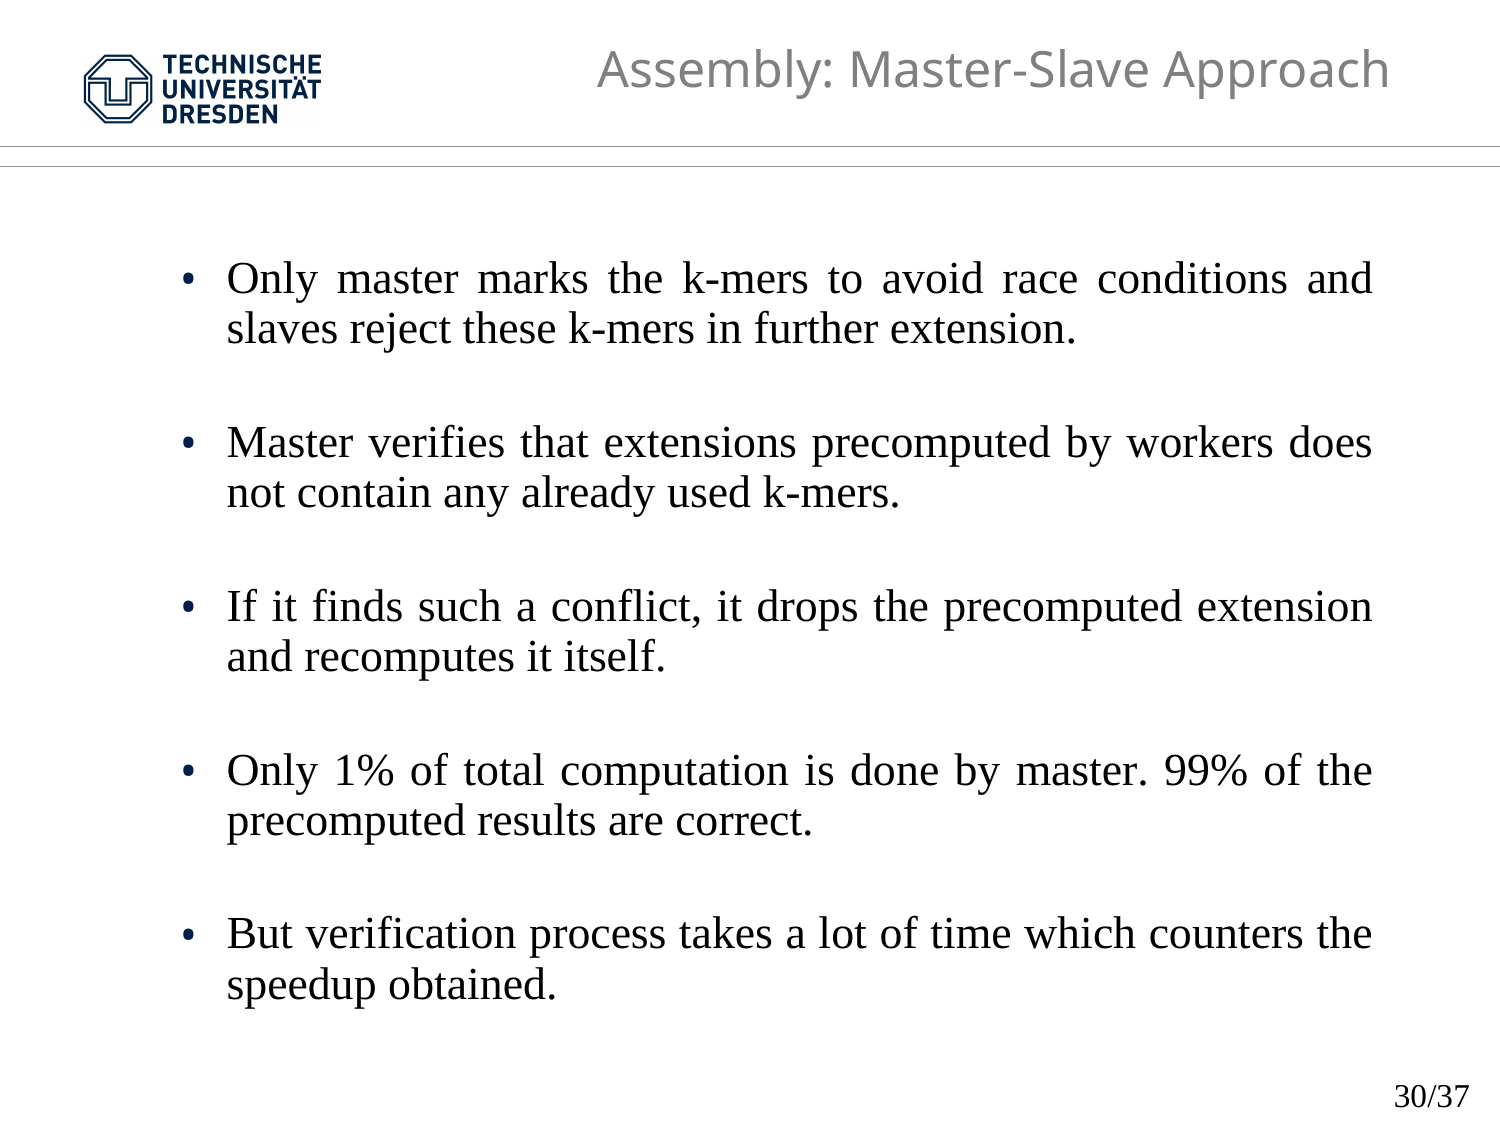

# Assembly: Master-Slave Approach
Only master marks the k-mers to avoid race conditions and slaves reject these k-mers in further extension.
Master verifies that extensions precomputed by workers does not contain any already used k-mers.
If it finds such a conflict, it drops the precomputed extension and recomputes it itself.
Only 1% of total computation is done by master. 99% of the precomputed results are correct.
But verification process takes a lot of time which counters the speedup obtained.
30